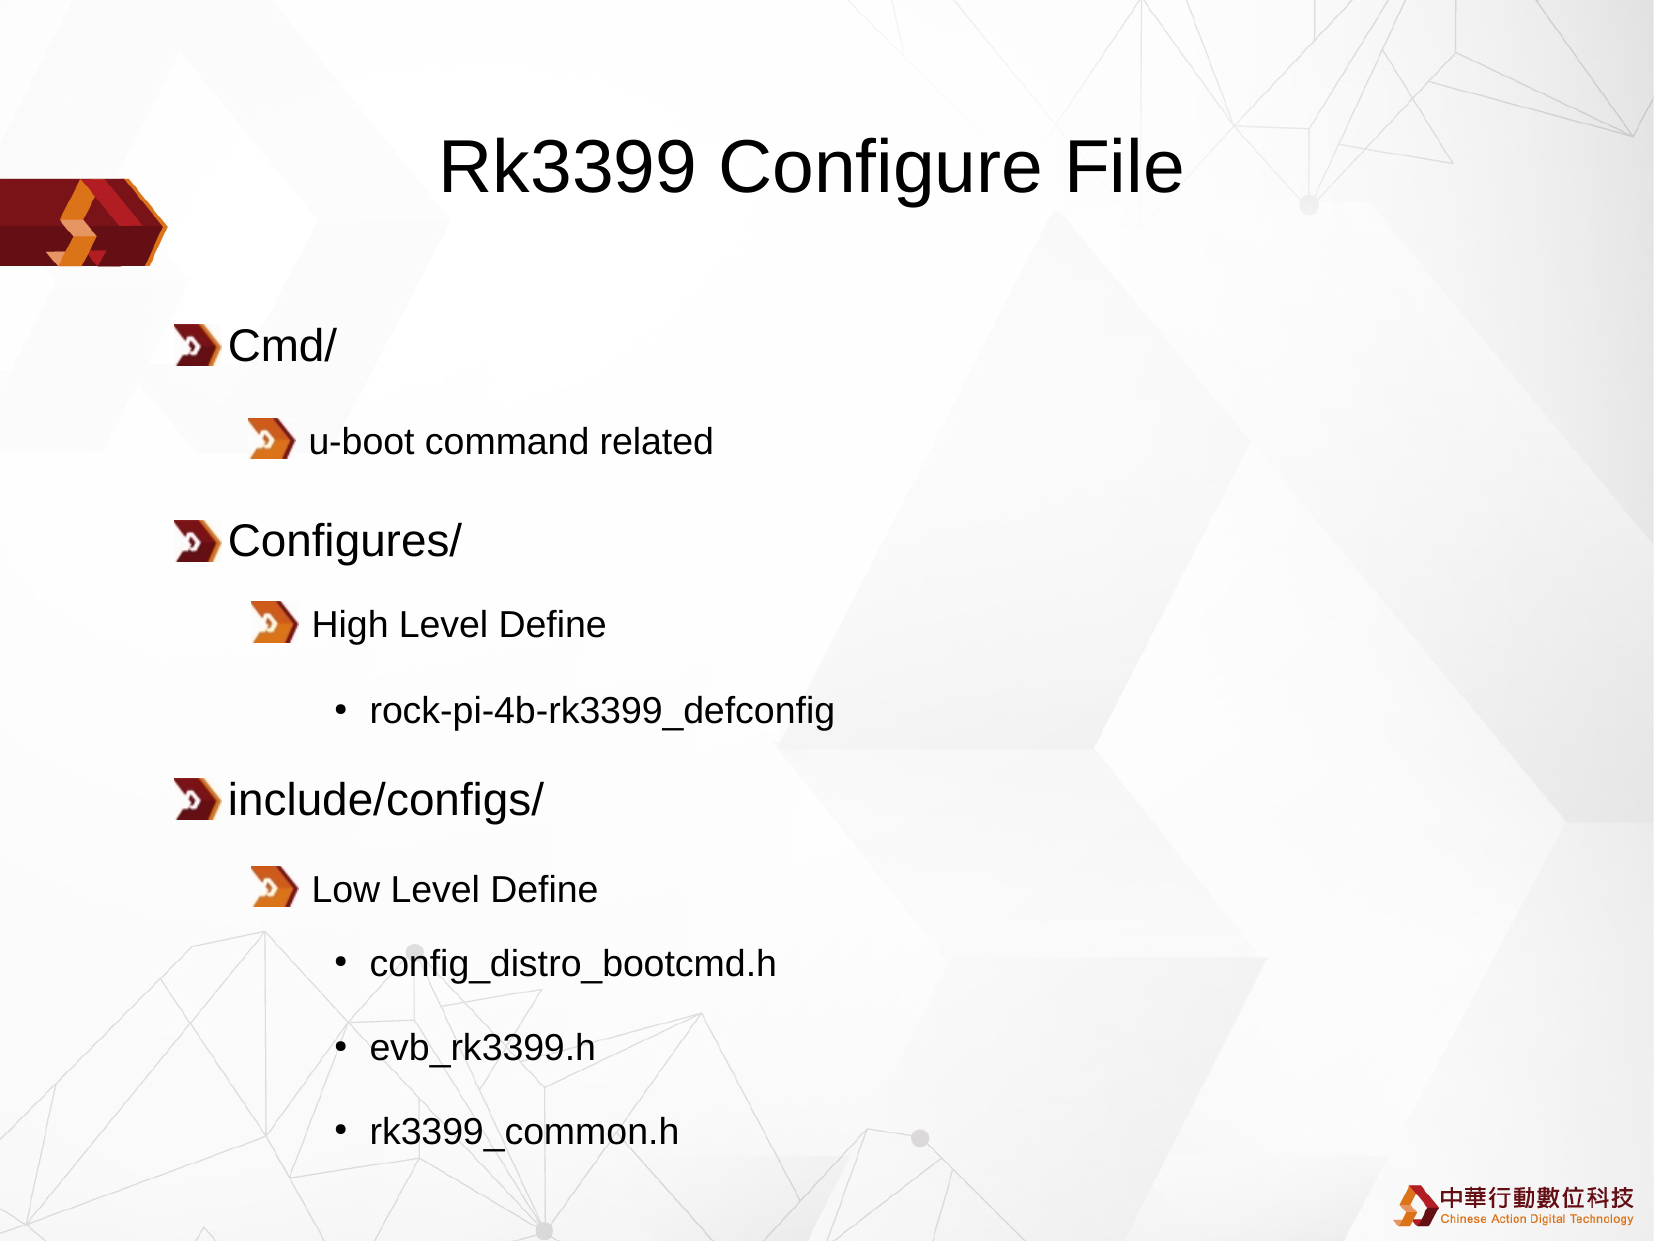

# Rk3399 Configure File
Cmd/
 u-boot command related
Configures/
 High Level Define
rock-pi-4b-rk3399_defconfig
include/configs/
 Low Level Define
config_distro_bootcmd.h
evb_rk3399.h
rk3399_common.h